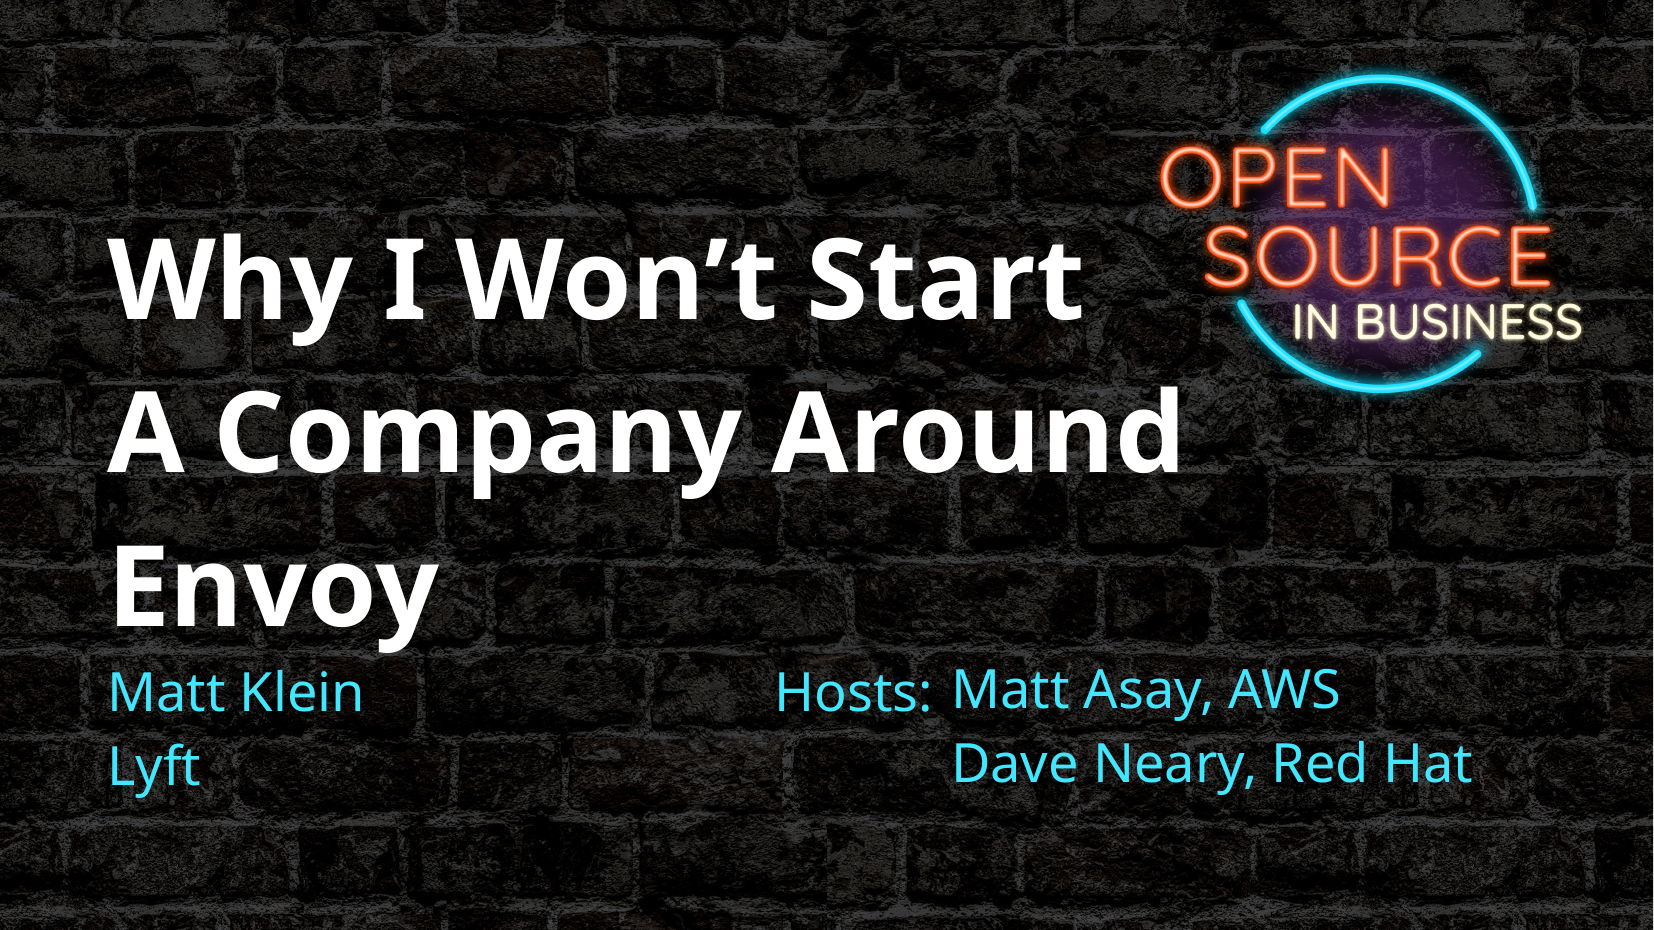

# Why I Won’t Start A Company Around Envoy
Matt Asay, AWS
Dave Neary, Red Hat
Matt Klein
Lyft
Hosts: